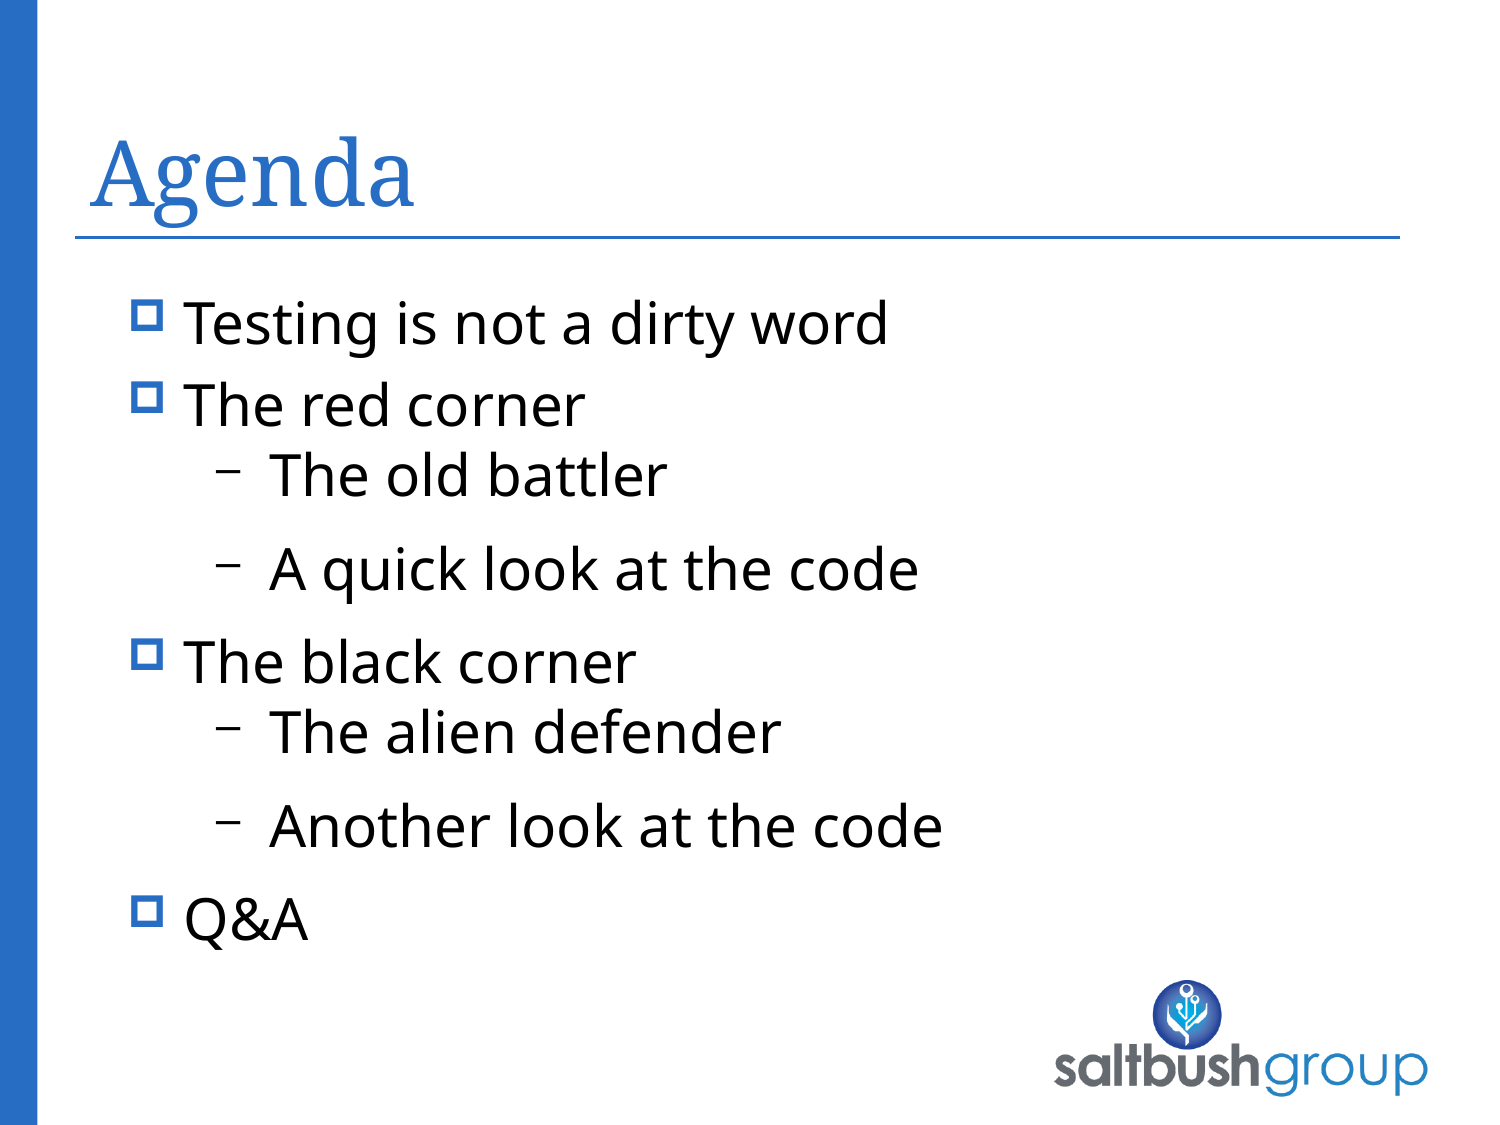

# Agenda
Testing is not a dirty word
The red corner
The old battler
A quick look at the code
The black corner
The alien defender
Another look at the code
Q&A